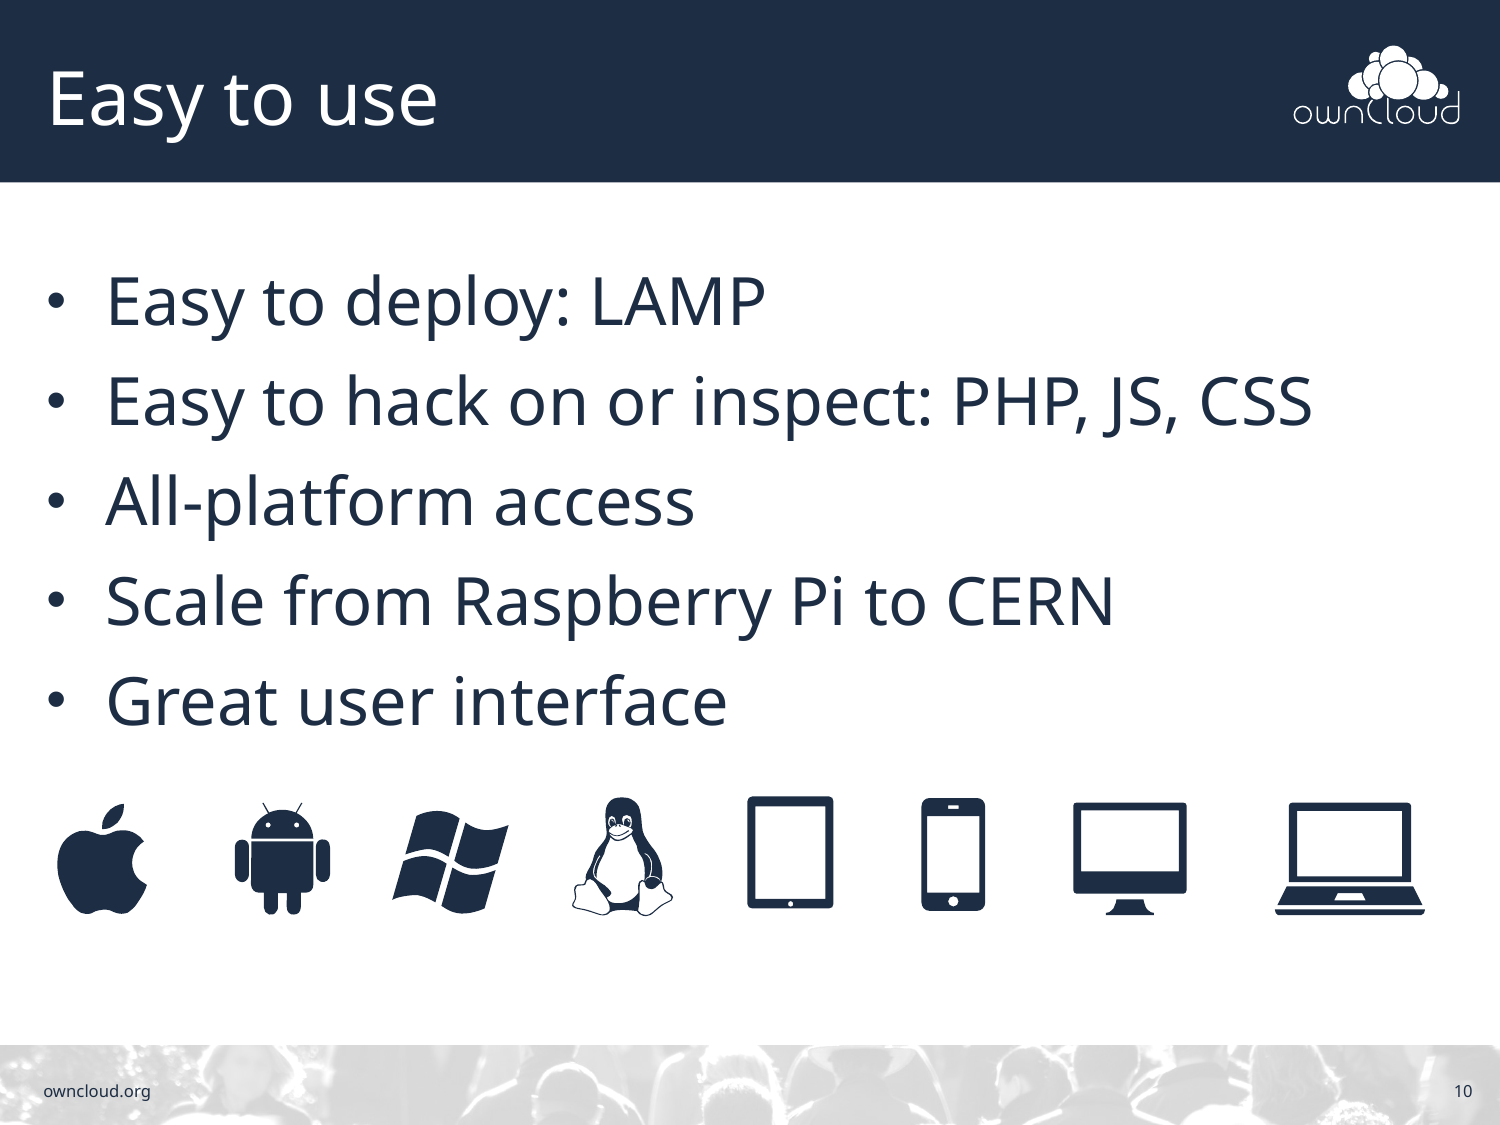

# Easy to use
Easy to deploy: LAMP
Easy to hack on or inspect: PHP, JS, CSS
All-platform access
Scale from Raspberry Pi to CERN
Great user interface